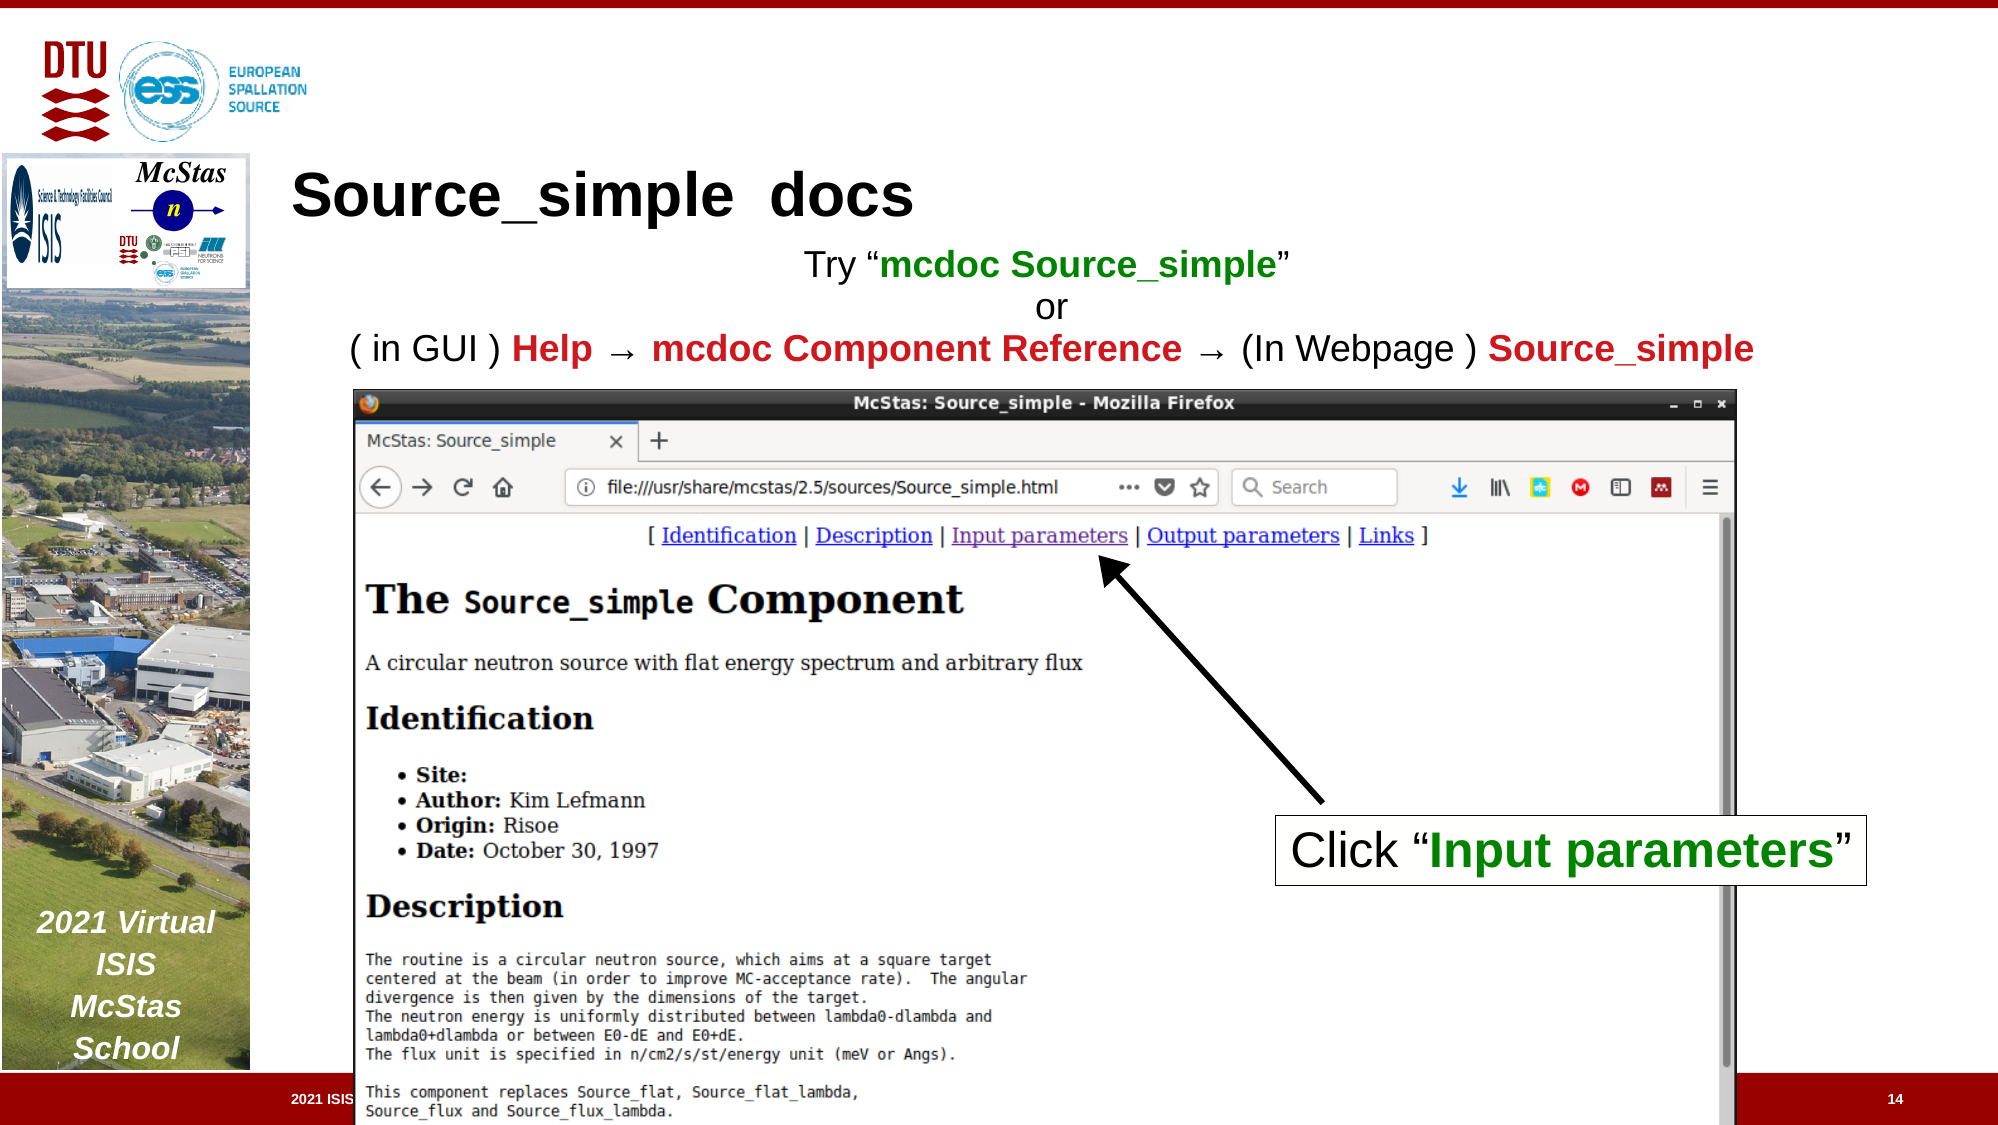

# Source_simple docs
Try “mcdoc Source_simple”
or
( in GUI ) Help → mcdoc Component Reference → (In Webpage ) Source_simple
Click “Input parameters”